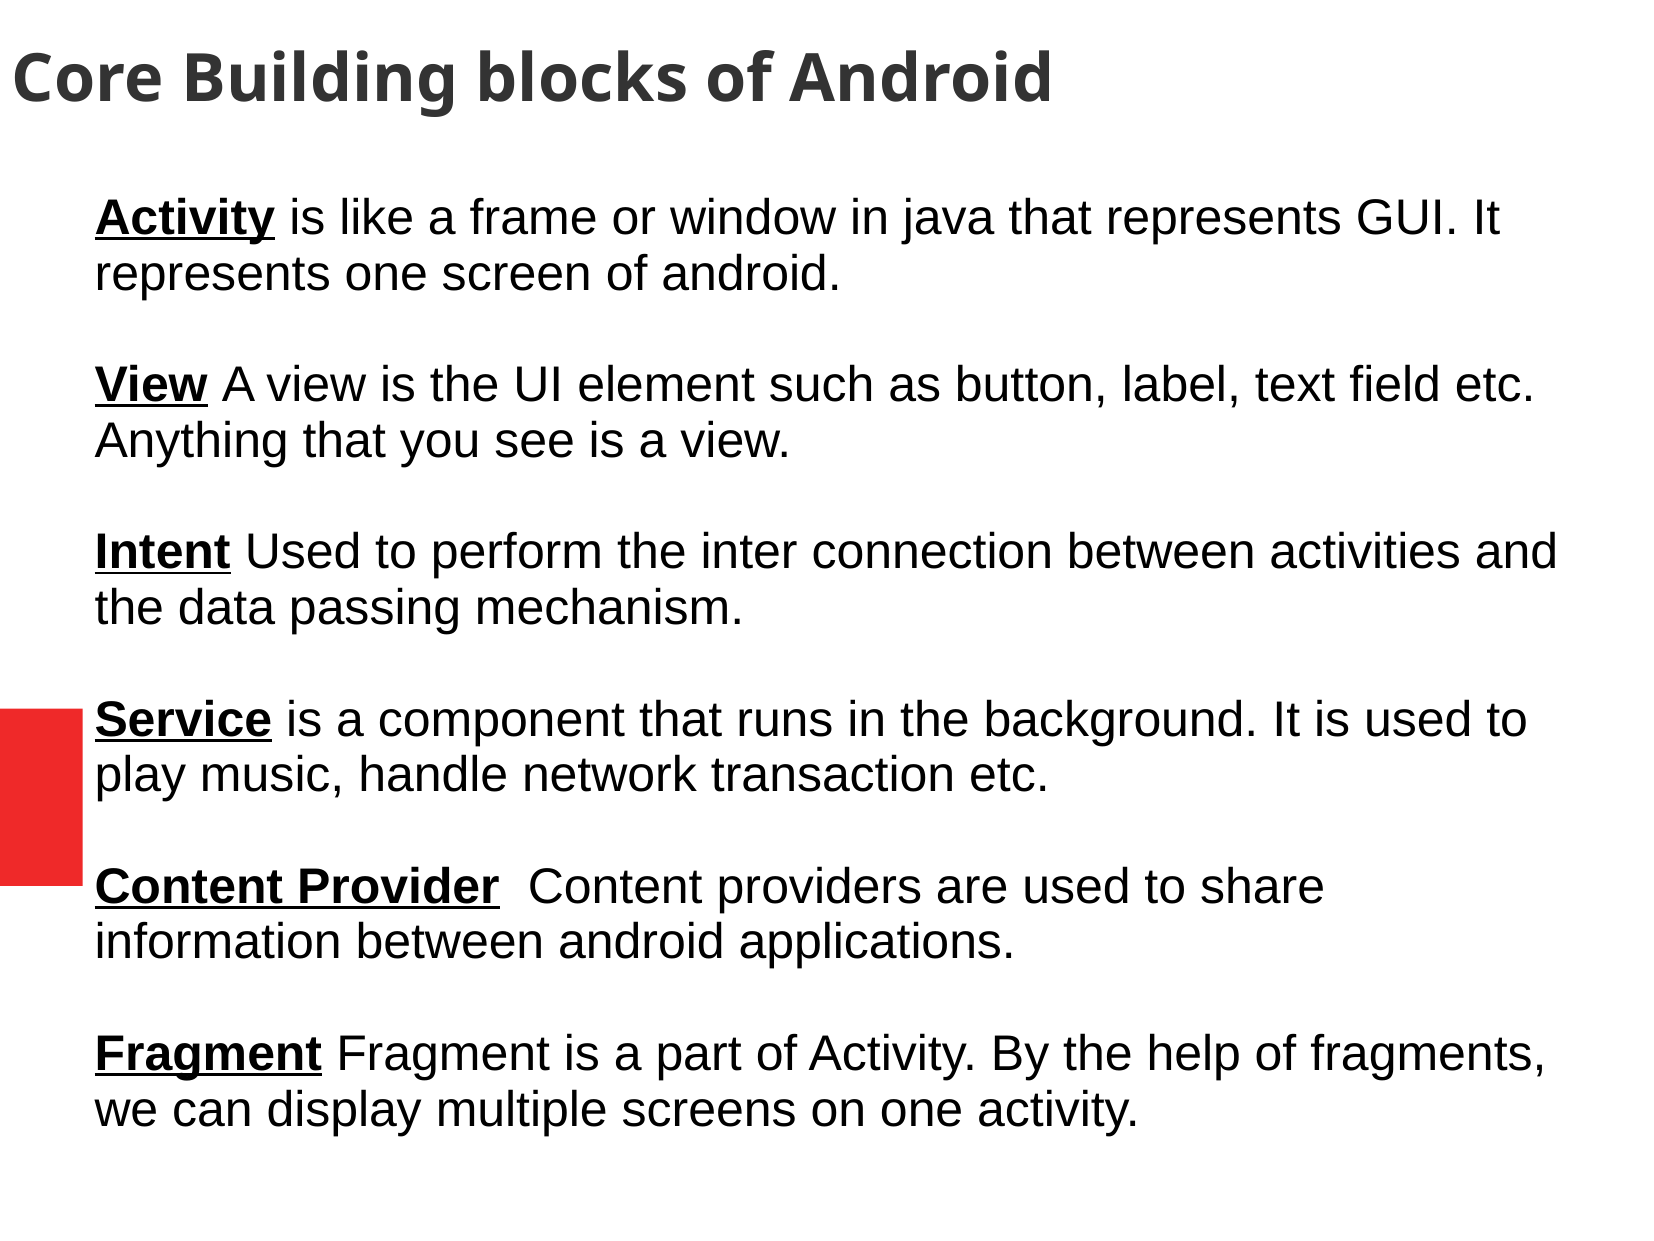

Core Building blocks of Android
# Activity is like a frame or window in java that represents GUI. It represents one screen of android.
View A view is the UI element such as button, label, text field etc. Anything that you see is a view.
Intent Used to perform the inter connection between activities and the data passing mechanism.
Service is a component that runs in the background. It is used to play music, handle network transaction etc.
Content Provider Content providers are used to share information between android applications.
Fragment Fragment is a part of Activity. By the help of fragments, we can display multiple screens on one activity.